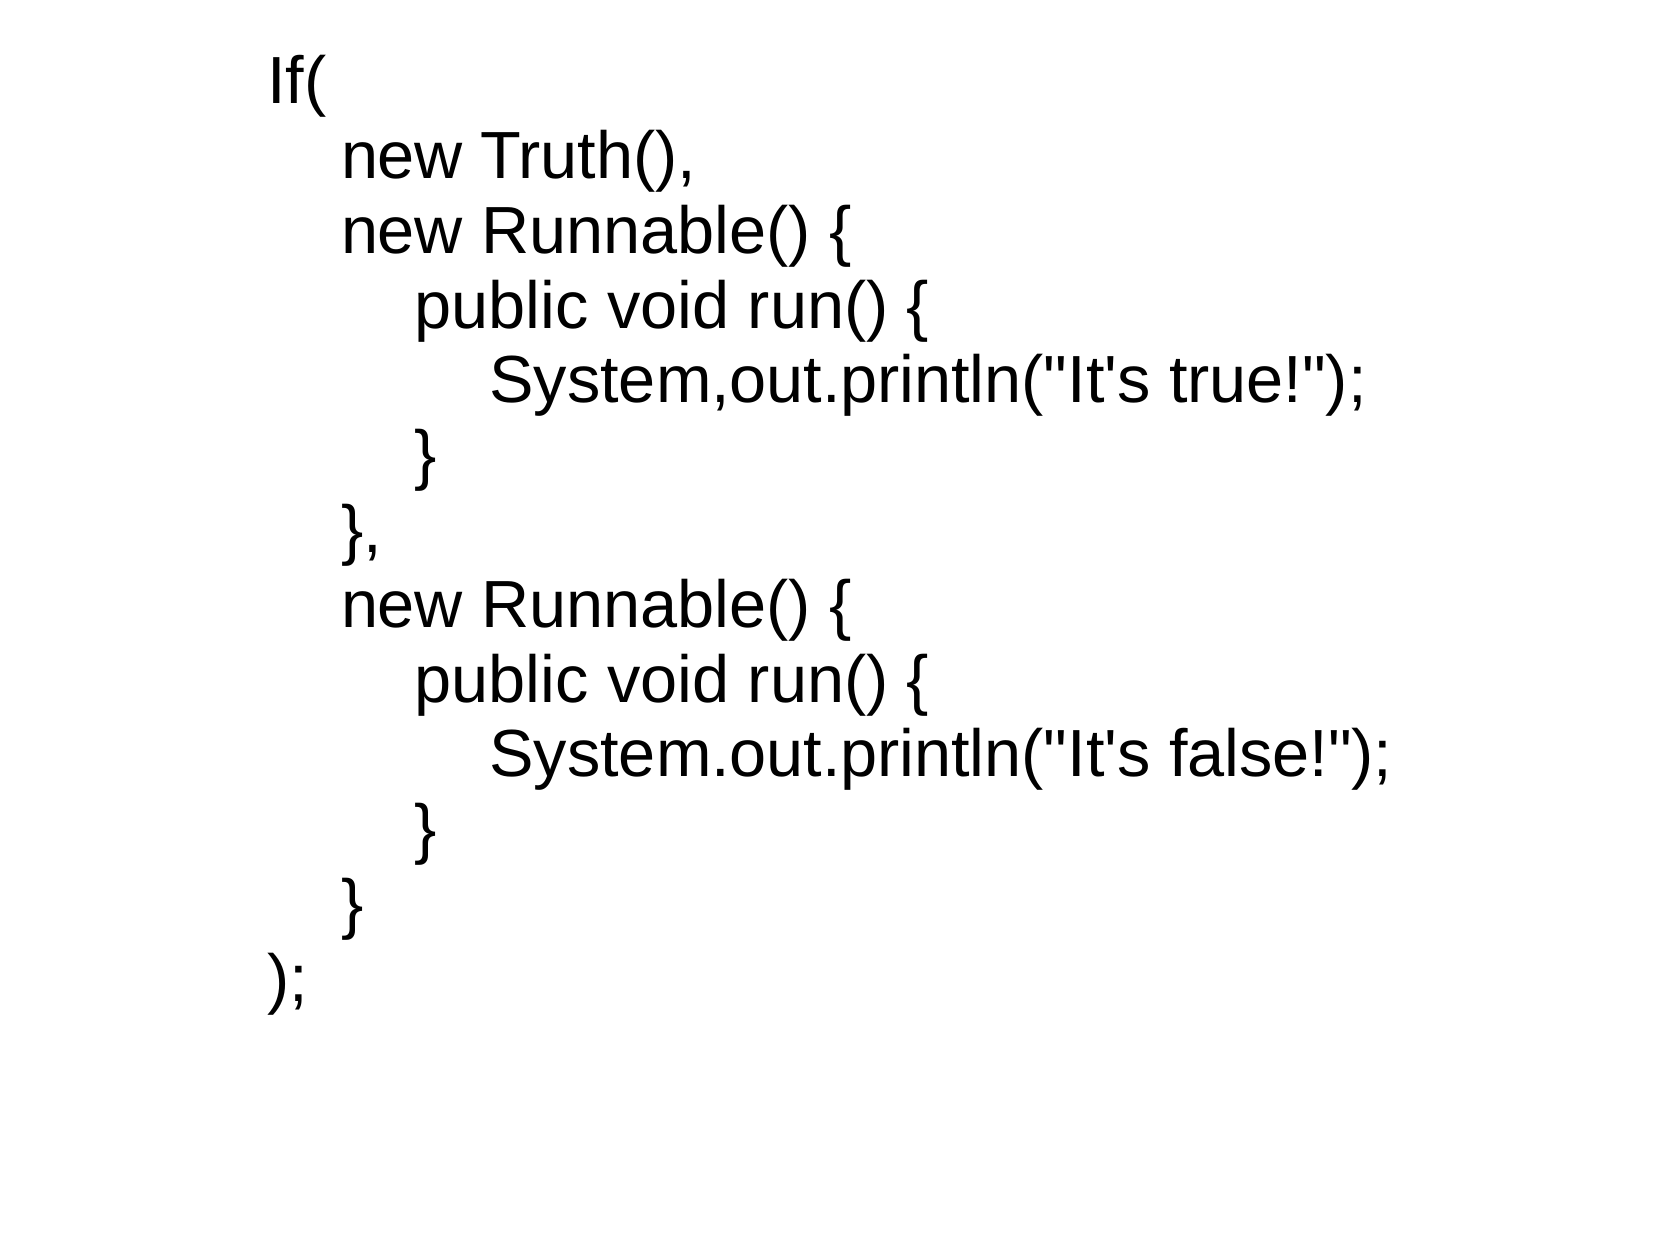

# If(
 new Truth(),
 new Runnable() {
 public void run() {
 System,out.println("It's true!");
 }
 },
 new Runnable() {
 public void run() {
 System.out.println("It's false!");
 }
 }
 );